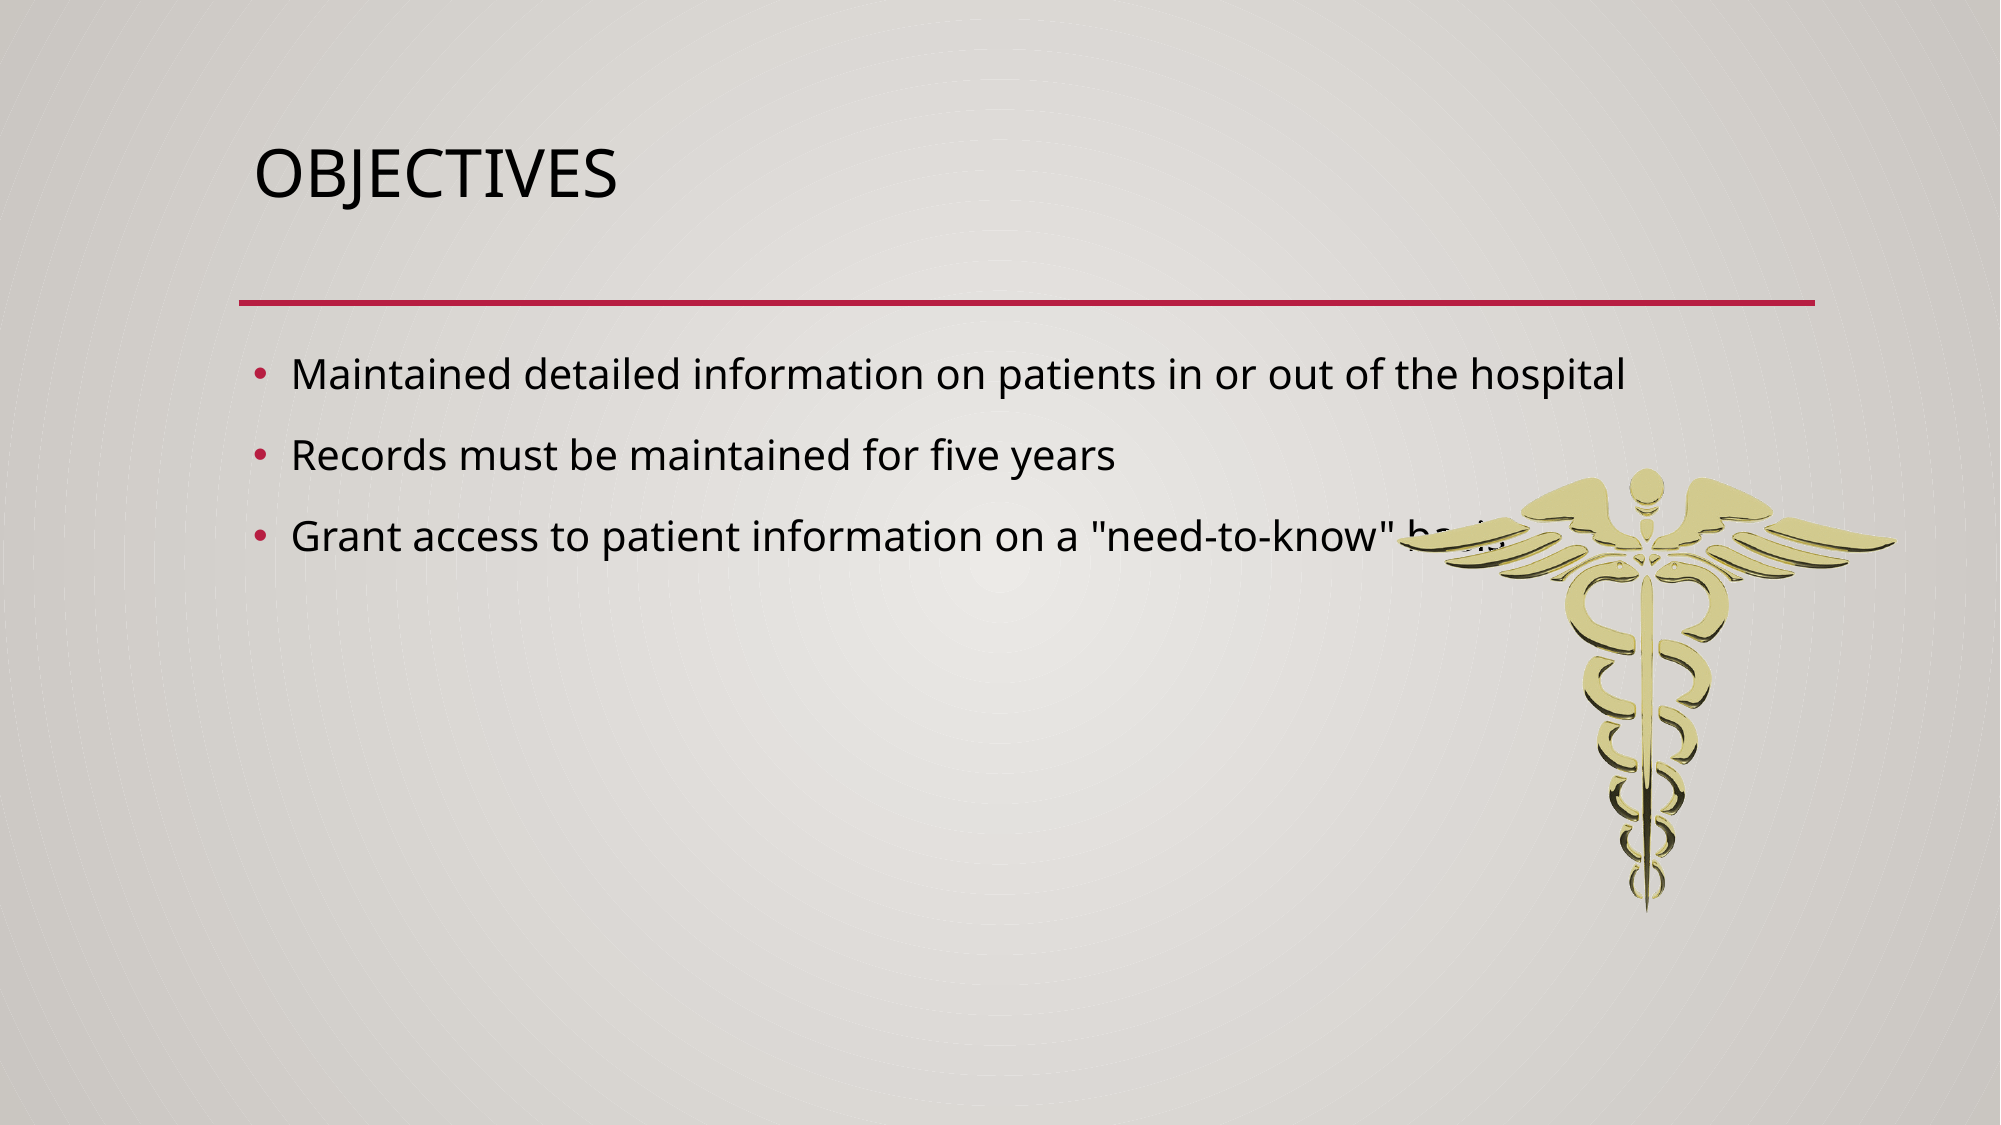

# Objectives
Maintained detailed information on patients in or out of the hospital
Records must be maintained for five years
Grant access to patient information on a "need-to-know" basis